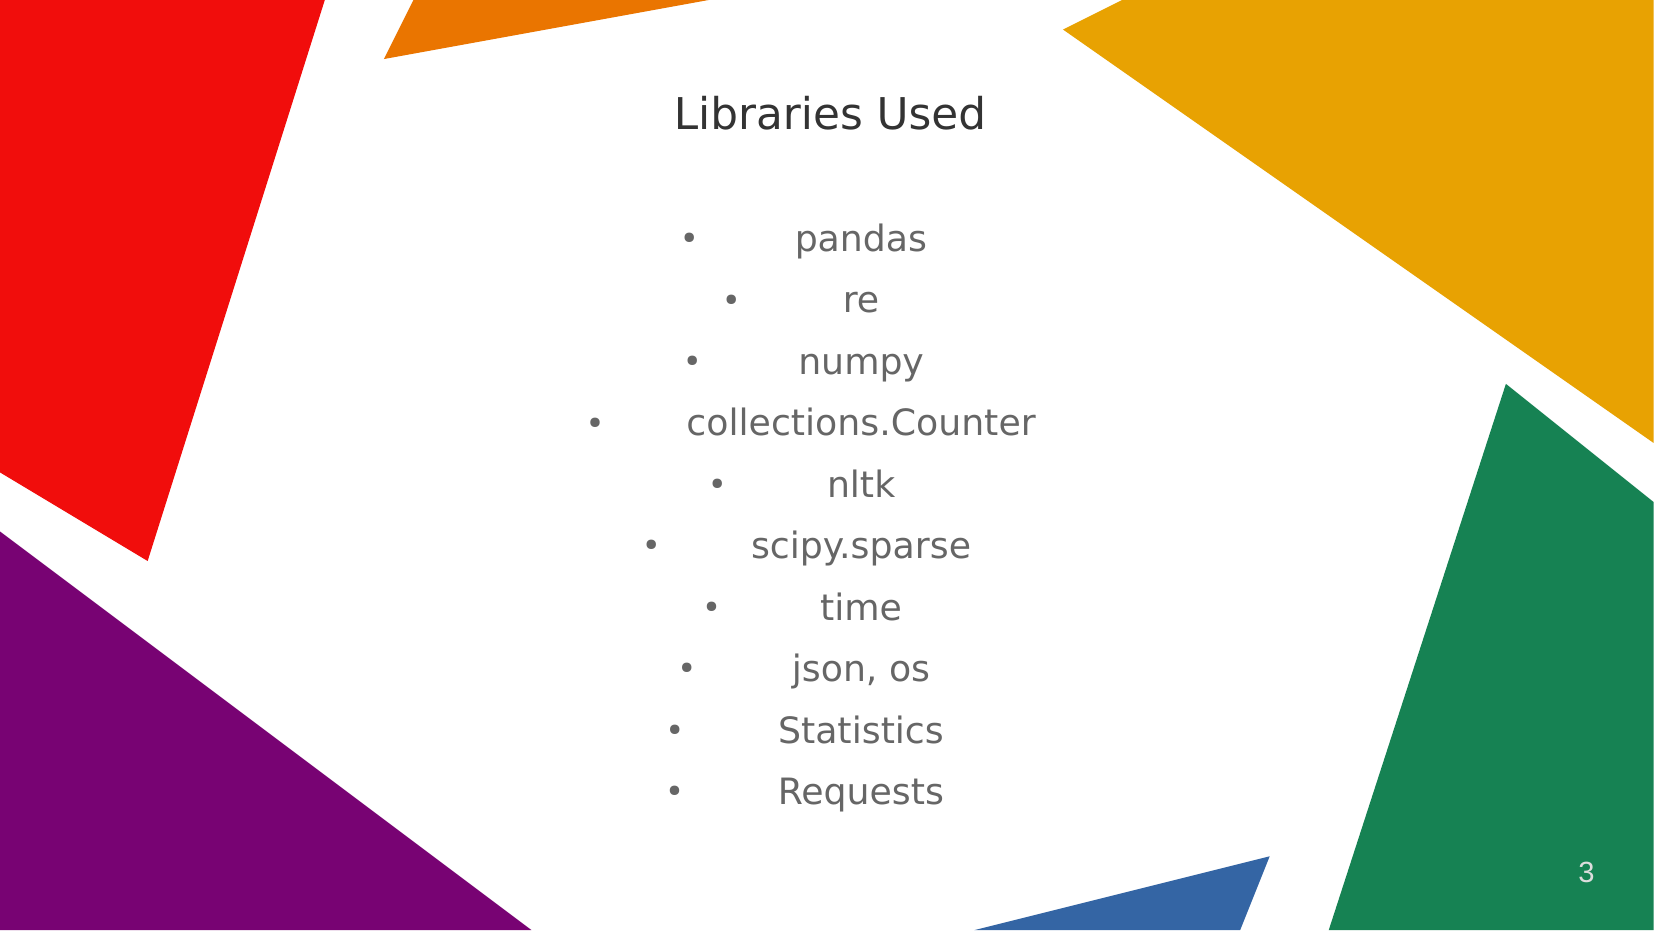

# Libraries Used
pandas
re
numpy
collections.Counter
nltk
scipy.sparse
time
json, os
Statistics
Requests
3